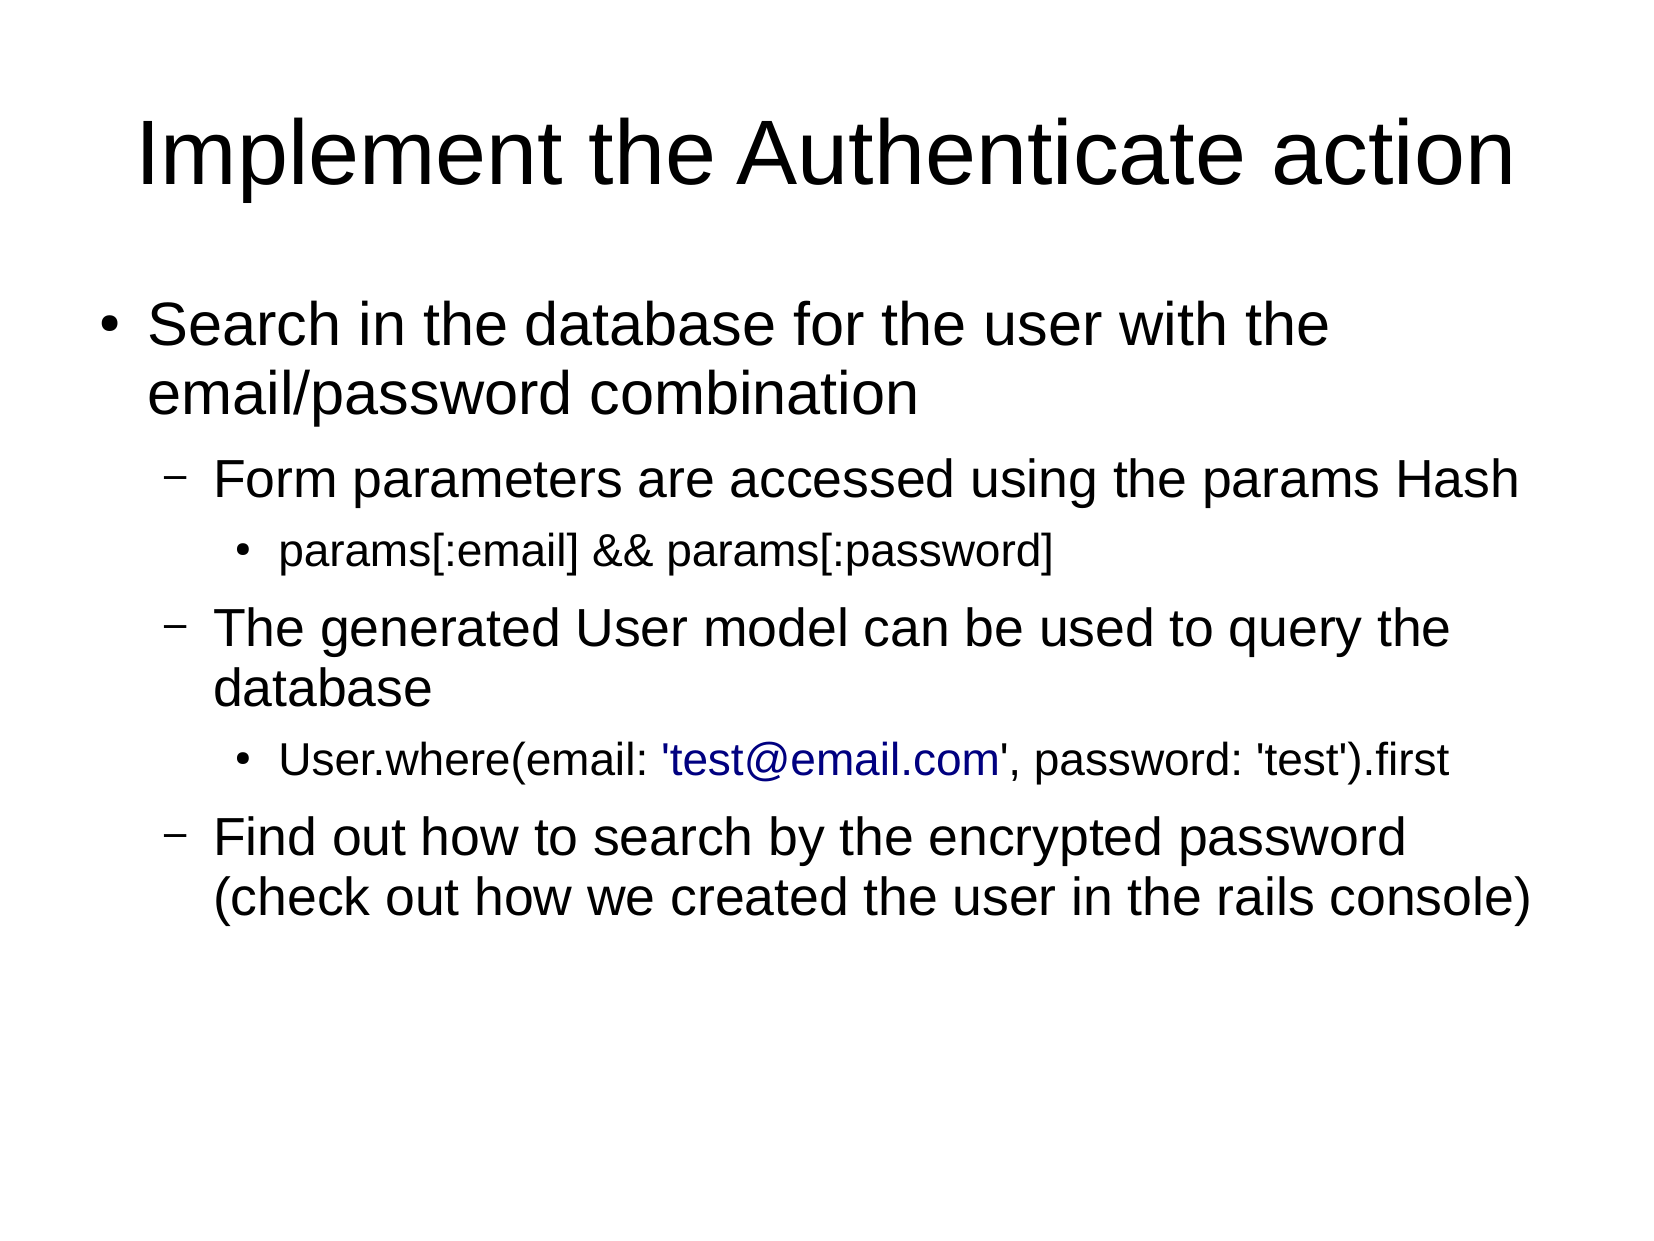

# Implement the Authenticate action
Search in the database for the user with the email/password combination
Form parameters are accessed using the params Hash
params[:email] && params[:password]
The generated User model can be used to query the database
User.where(email: 'test@email.com', password: 'test').first
Find out how to search by the encrypted password (check out how we created the user in the rails console)